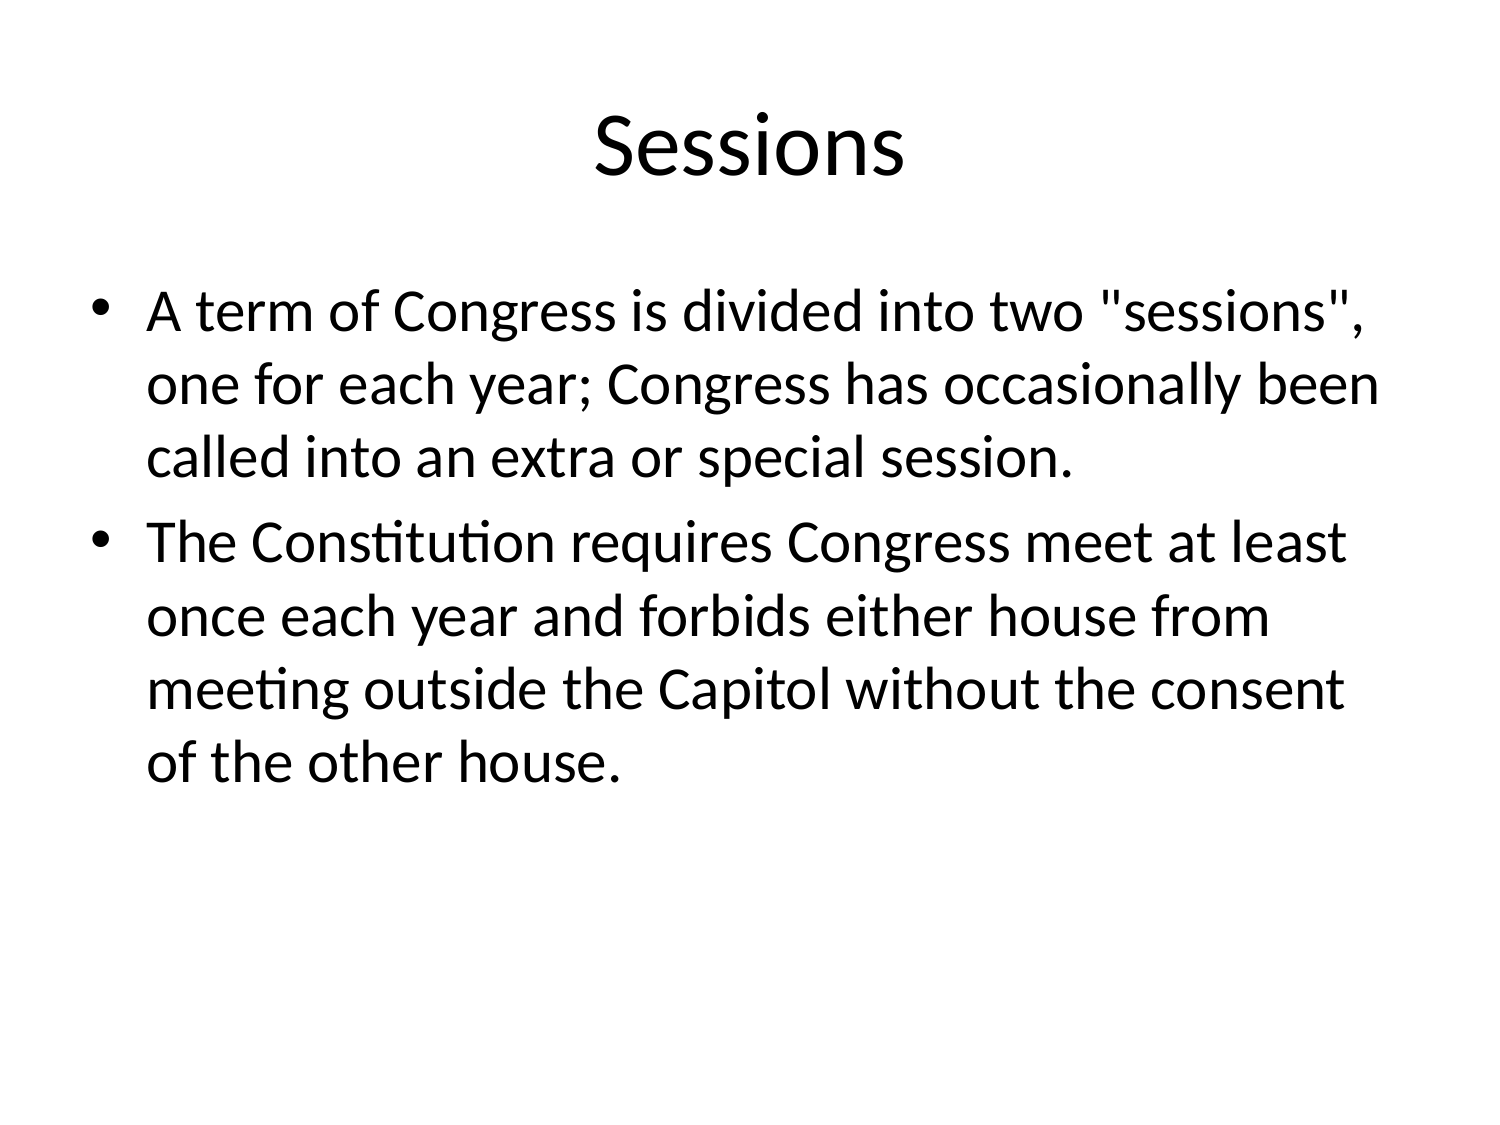

# Sessions
A term of Congress is divided into two "sessions", one for each year; Congress has occasionally been called into an extra or special session.
The Constitution requires Congress meet at least once each year and forbids either house from meeting outside the Capitol without the consent of the other house.